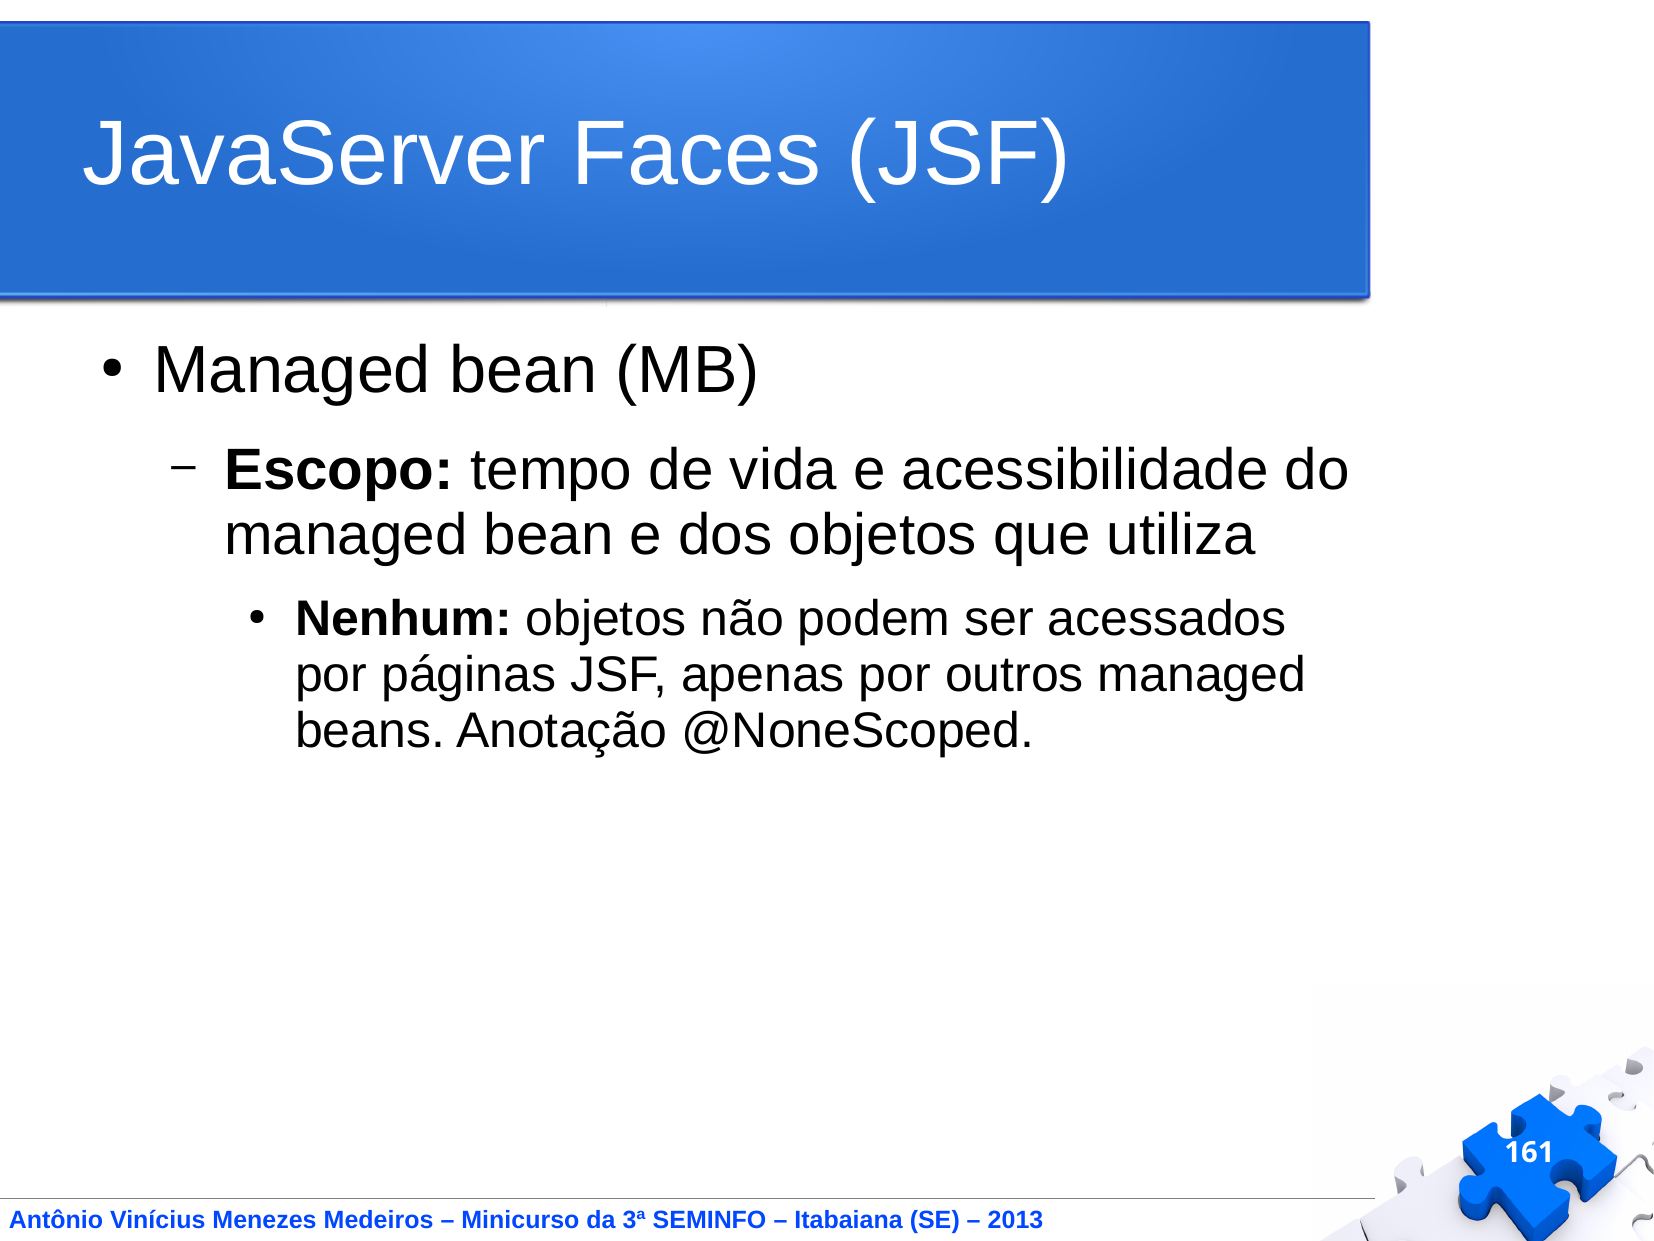

# JavaServer Faces (JSF)
Managed bean (MB)
Escopo: tempo de vida e acessibilidade do managed bean e dos objetos que utiliza
Nenhum: objetos não podem ser acessados por páginas JSF, apenas por outros managed beans. Anotação @NoneScoped.
161